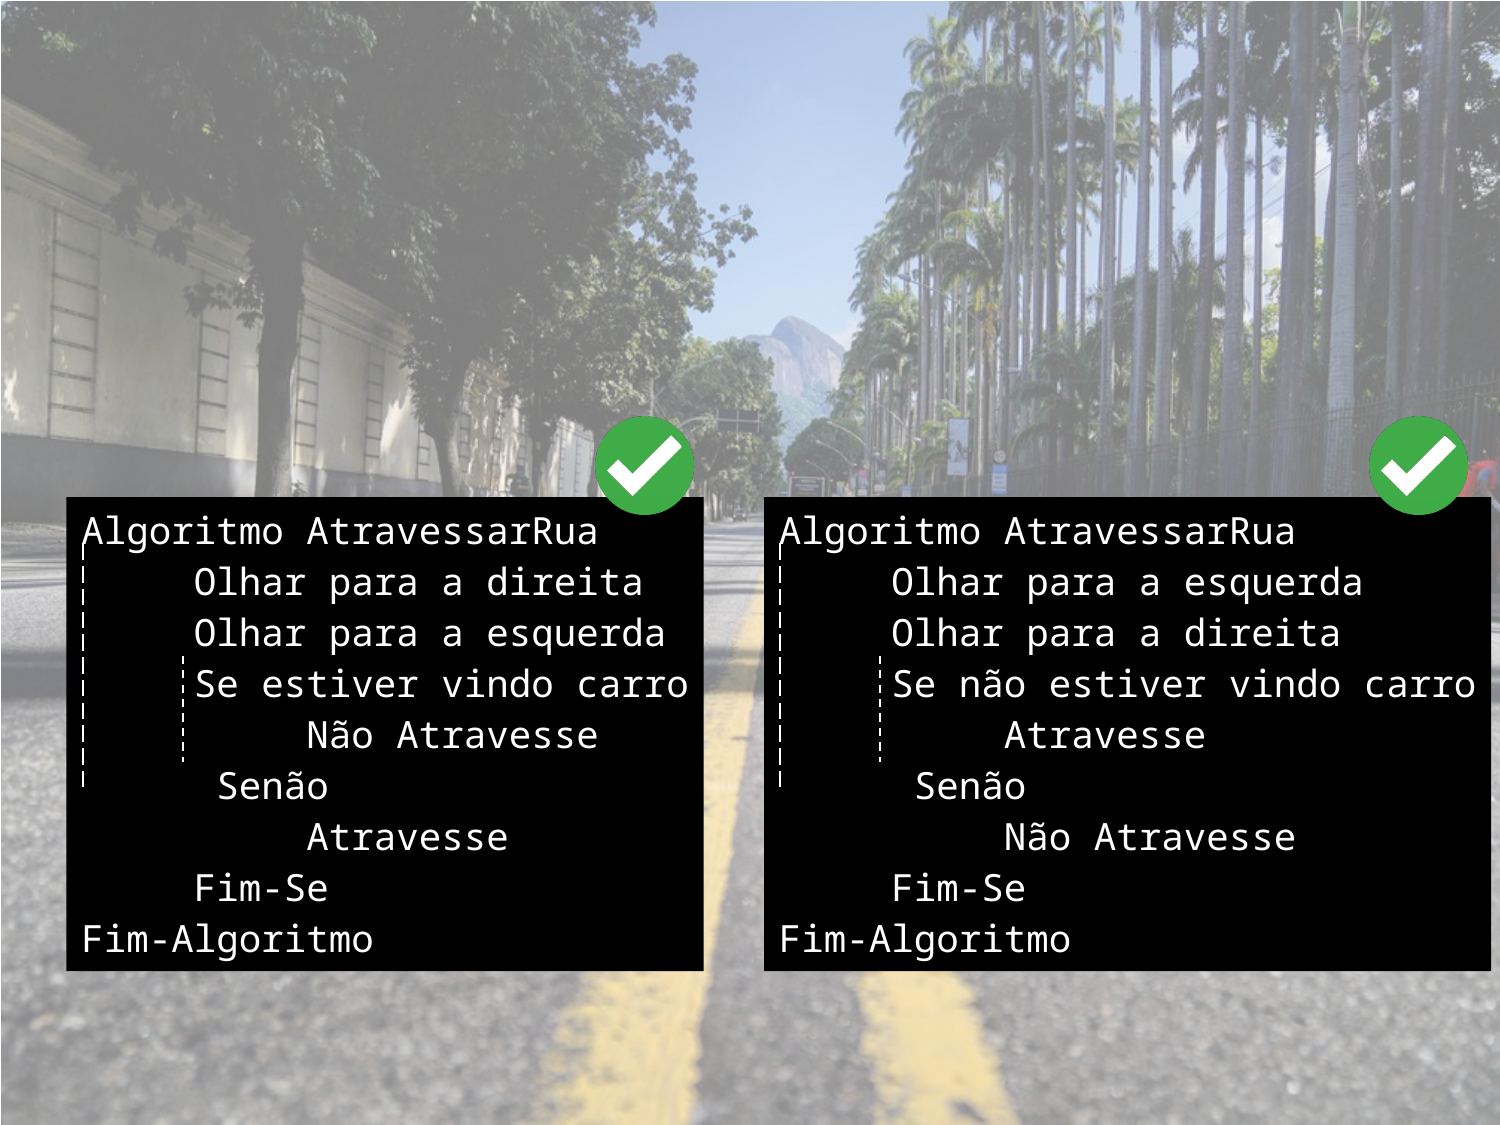

Algoritmo AtravessarRua
 Olhar para a direita
 Olhar para a esquerda
 Se estiver vindo carro
 Não Atravesse
 Senão
 Atravesse
 Fim-Se
Fim-Algoritmo
Algoritmo AtravessarRua
 Olhar para a esquerda
 Olhar para a direita
 Se não estiver vindo carro
 Atravesse
 Senão
 Não Atravesse
 Fim-Se
Fim-Algoritmo